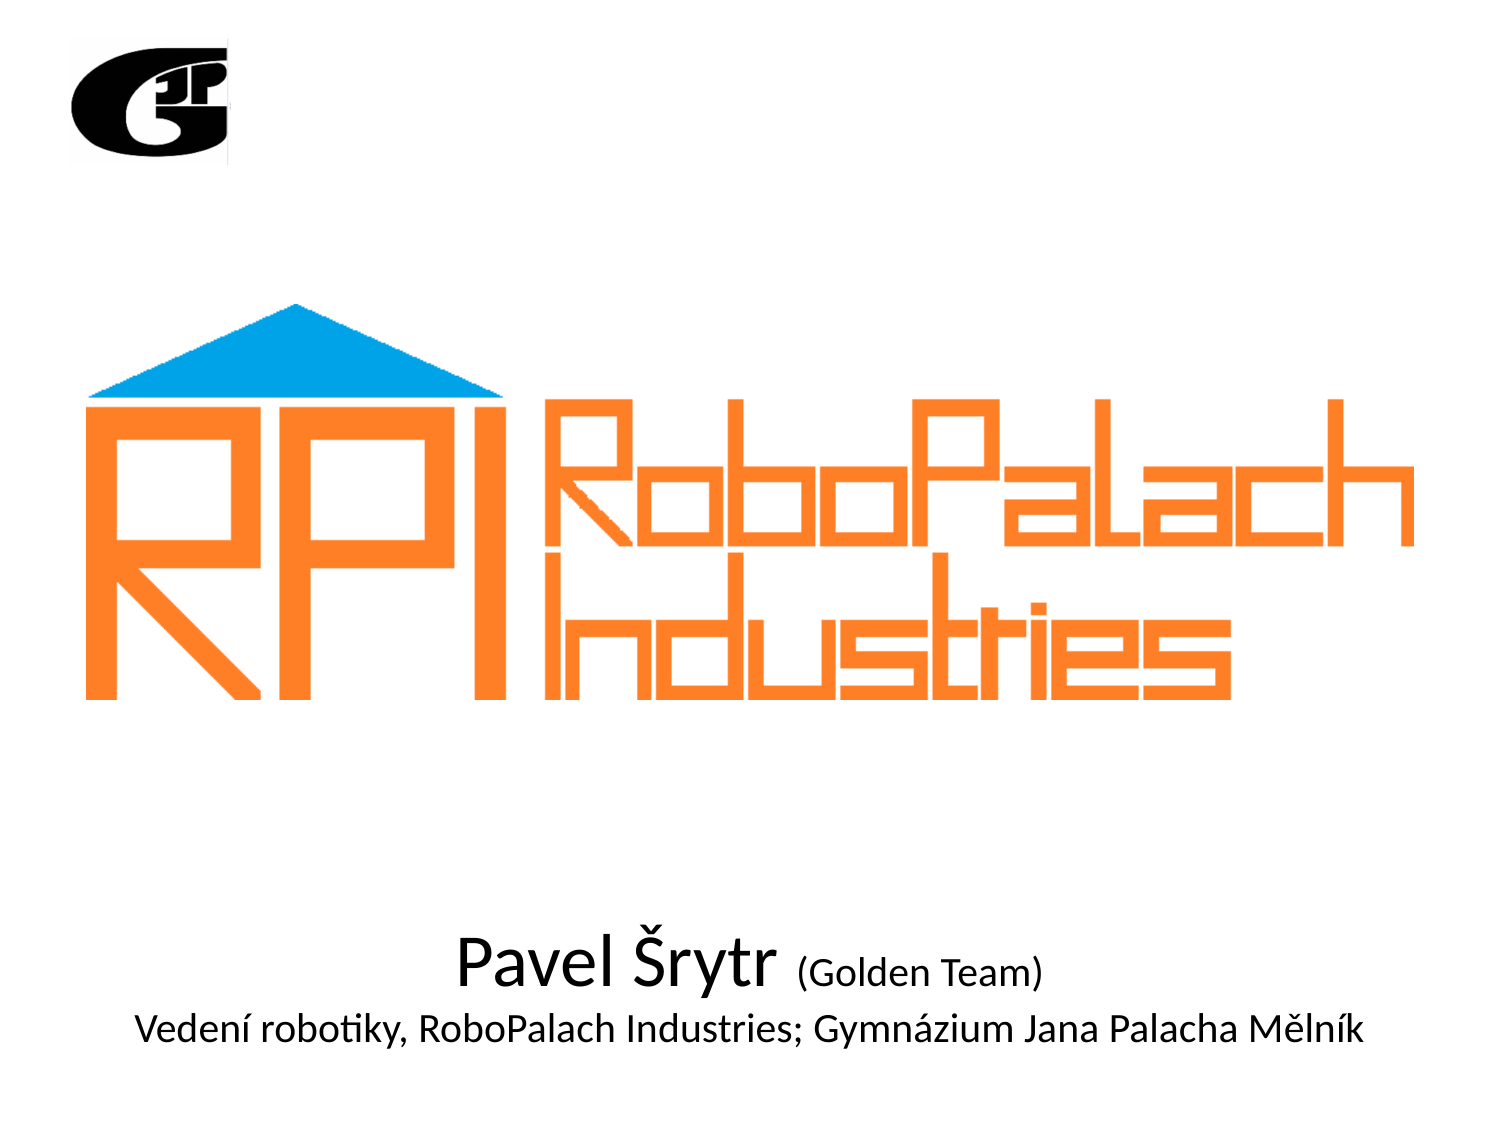

Pavel Šrytr (Golden Team)
Vedení robotiky, RoboPalach Industries; Gymnázium Jana Palacha Mělník